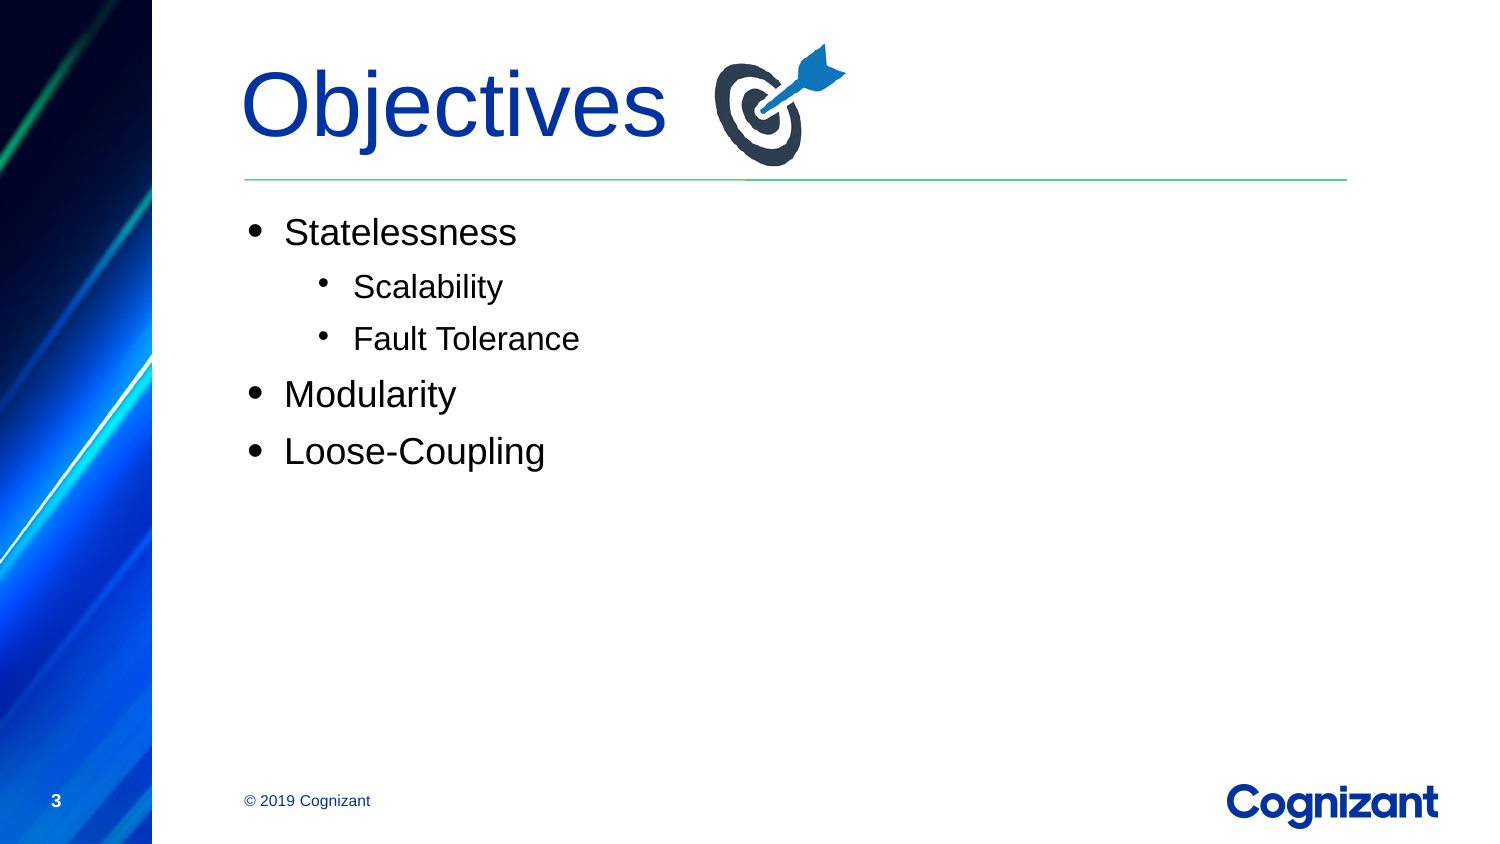

Objectives
Statelessness
Scalability
Fault Tolerance
Modularity
Loose-Coupling
© 2019 Cognizant